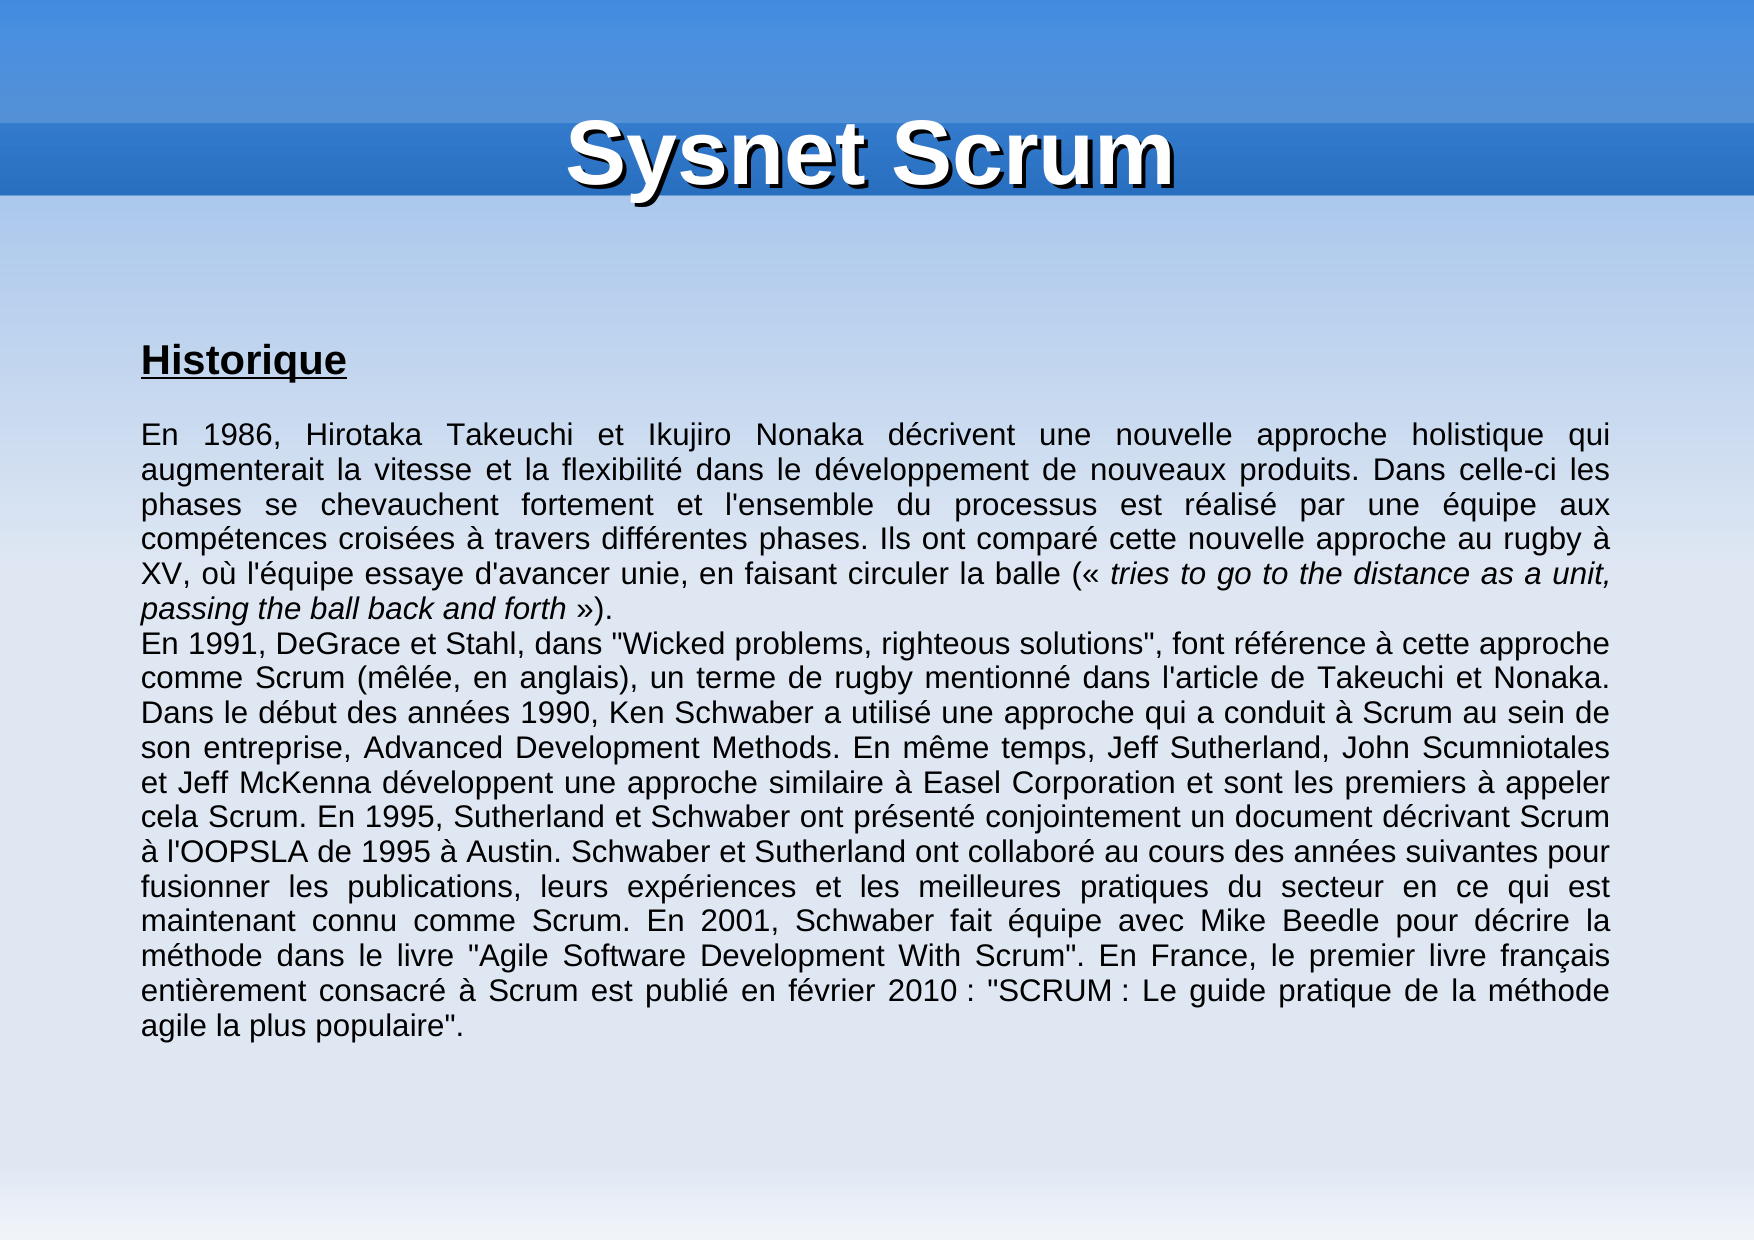

# Sysnet Scrum
Historique
En 1986, Hirotaka Takeuchi et Ikujiro Nonaka décrivent une nouvelle approche holistique qui augmenterait la vitesse et la flexibilité dans le développement de nouveaux produits. Dans celle-ci les phases se chevauchent fortement et l'ensemble du processus est réalisé par une équipe aux compétences croisées à travers différentes phases. Ils ont comparé cette nouvelle approche au rugby à XV, où l'équipe essaye d'avancer unie, en faisant circuler la balle (« tries to go to the distance as a unit, passing the ball back and forth »).
En 1991, DeGrace et Stahl, dans "Wicked problems, righteous solutions", font référence à cette approche comme Scrum (mêlée, en anglais), un terme de rugby mentionné dans l'article de Takeuchi et Nonaka. Dans le début des années 1990, Ken Schwaber a utilisé une approche qui a conduit à Scrum au sein de son entreprise, Advanced Development Methods. En même temps, Jeff Sutherland, John Scumniotales et Jeff McKenna développent une approche similaire à Easel Corporation et sont les premiers à appeler cela Scrum. En 1995, Sutherland et Schwaber ont présenté conjointement un document décrivant Scrum à l'OOPSLA de 1995 à Austin. Schwaber et Sutherland ont collaboré au cours des années suivantes pour fusionner les publications, leurs expériences et les meilleures pratiques du secteur en ce qui est maintenant connu comme Scrum. En 2001, Schwaber fait équipe avec Mike Beedle pour décrire la méthode dans le livre "Agile Software Development With Scrum". En France, le premier livre français entièrement consacré à Scrum est publié en février 2010 : "SCRUM : Le guide pratique de la méthode agile la plus populaire".